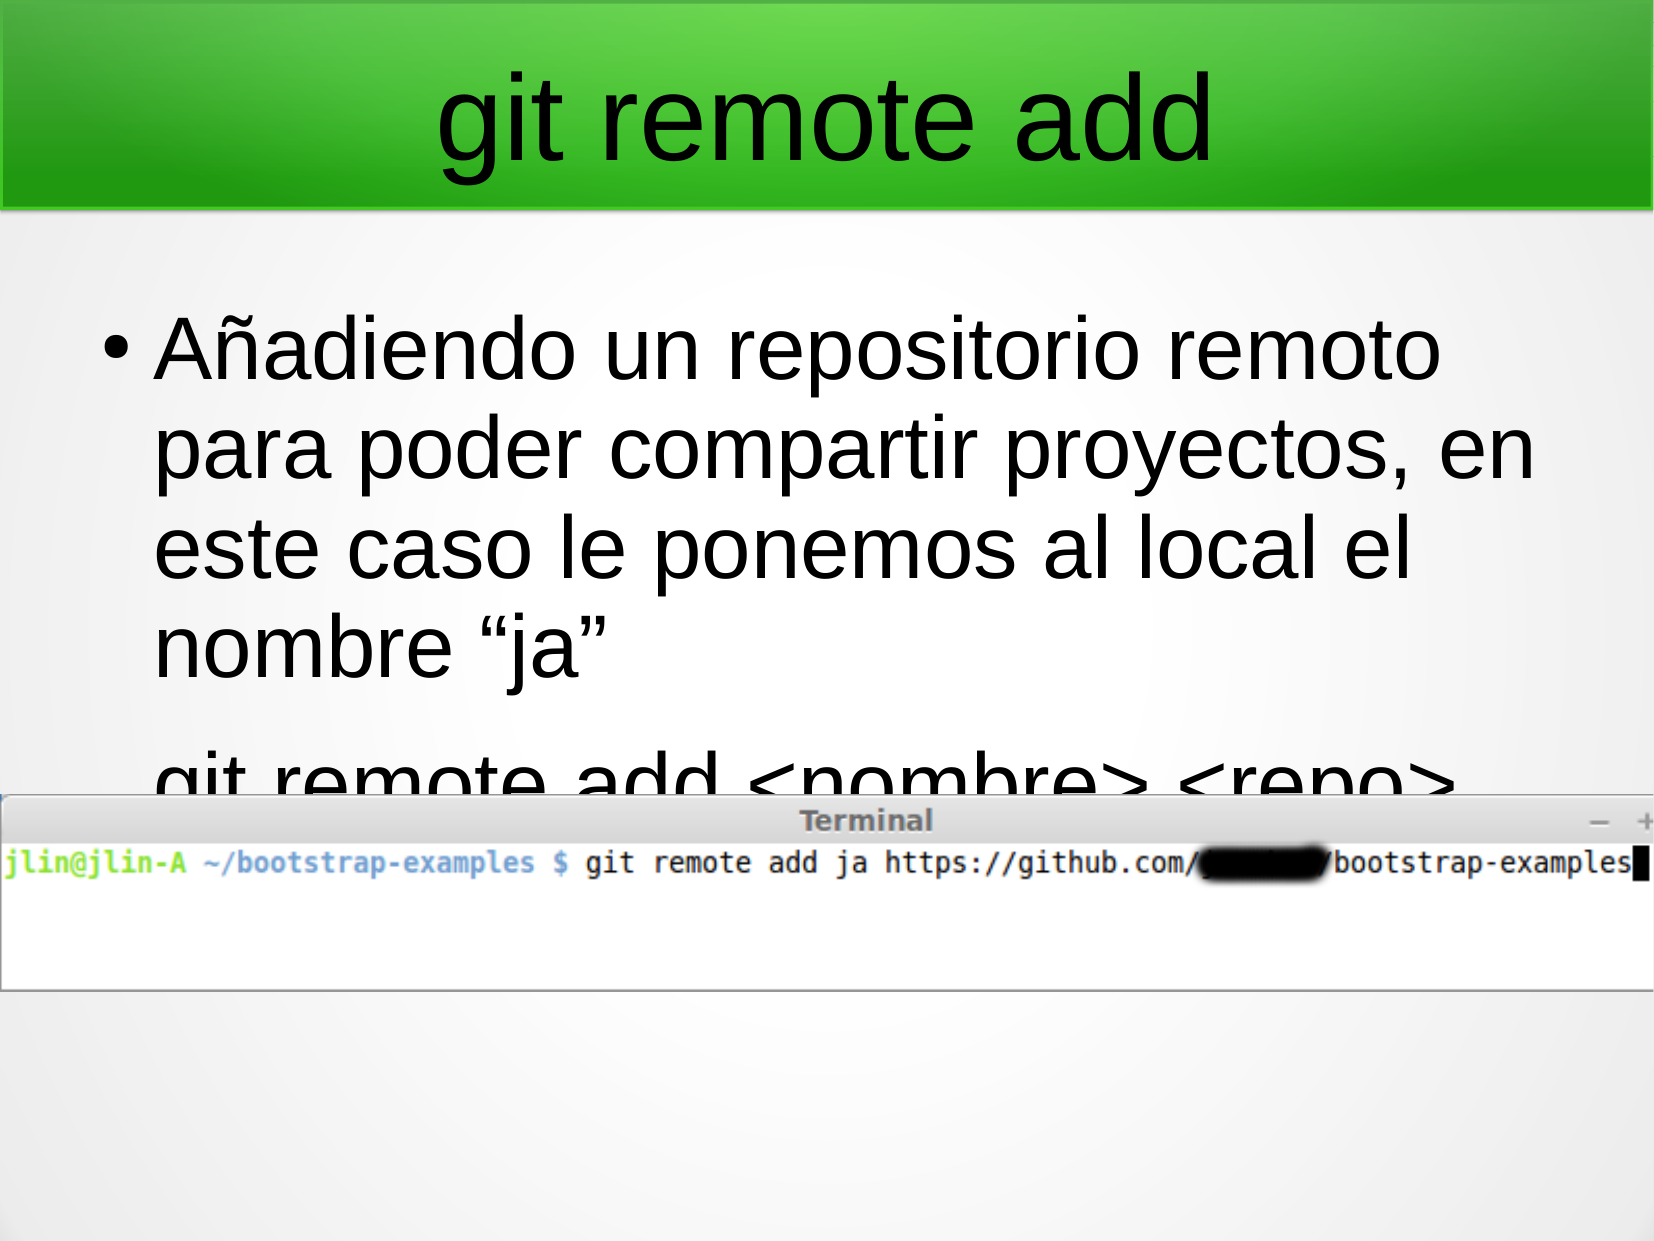

# git remote add
Añadiendo un repositorio remoto para poder compartir proyectos, en este caso le ponemos al local el nombre “ja”
git remote add <nombre> <repo>